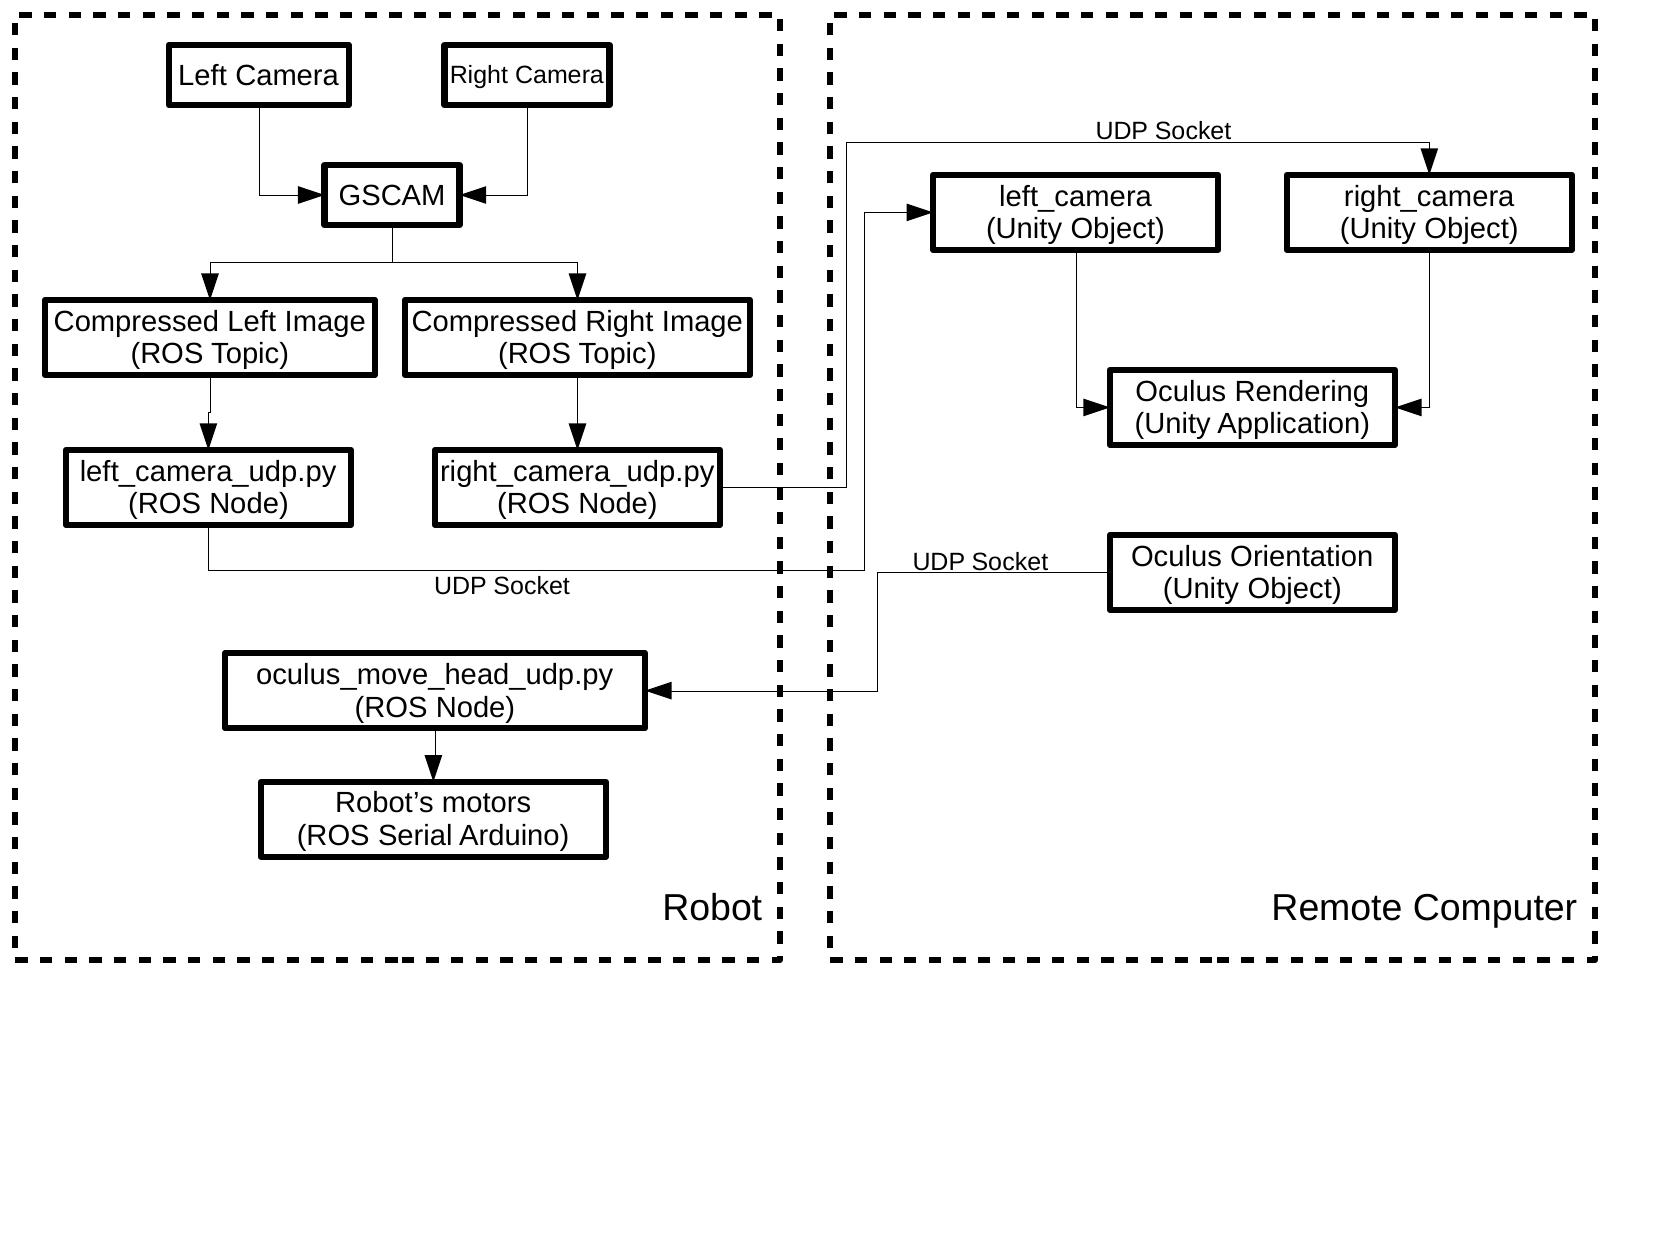

Robot
Remote Computer
Left Camera
Right Camera
UDP Socket
GSCAM
left_camera
(Unity Object)
right_camera
(Unity Object)
Compressed Left Image
(ROS Topic)
Compressed Right Image
(ROS Topic)
Oculus Rendering
(Unity Application)
left_camera_udp.py
(ROS Node)
right_camera_udp.py
(ROS Node)
Oculus Orientation
(Unity Object)
UDP Socket
UDP Socket
oculus_move_head_udp.py
(ROS Node)
Robot’s motors
(ROS Serial Arduino)